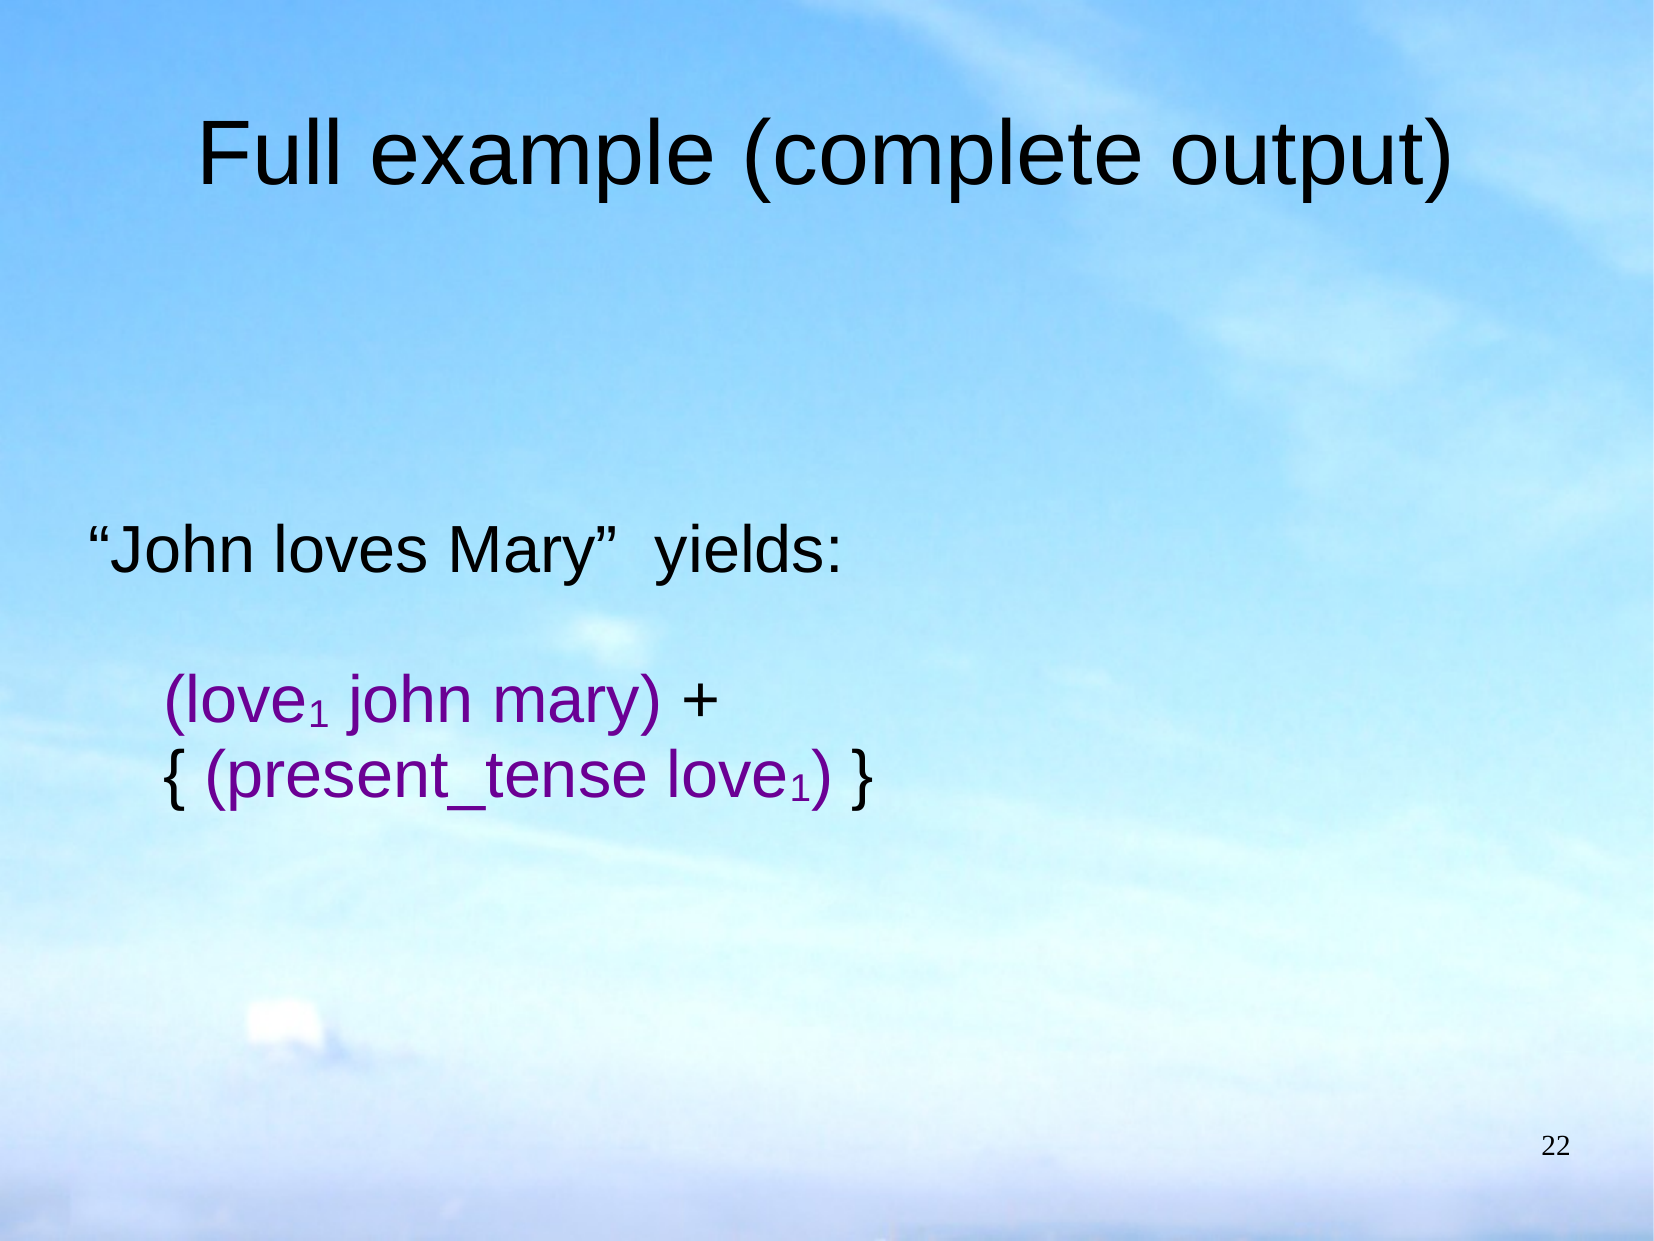

# Full example (complete output)
“John loves Mary” yields:
	(love1 john mary) +
	{ (present_tense love1) }
22